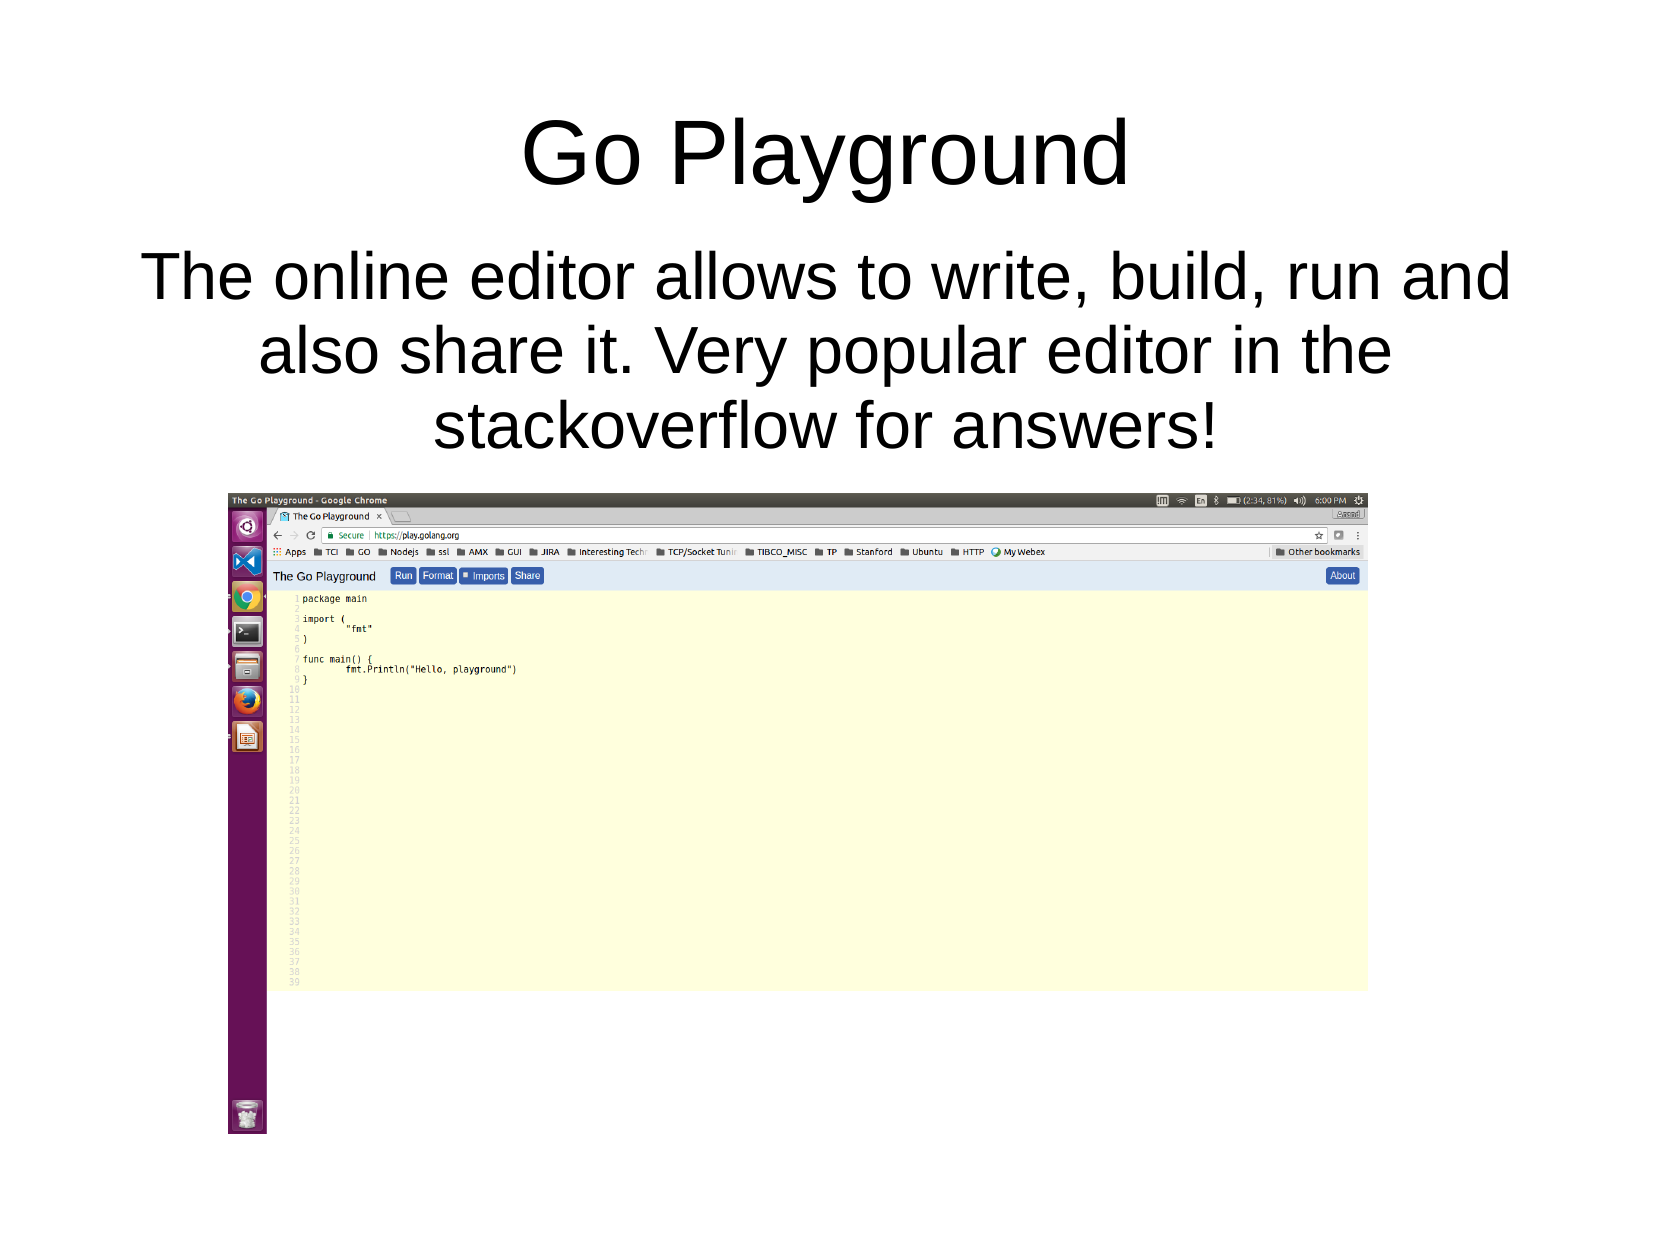

# Go Playground
The online editor allows to write, build, run and also share it. Very popular editor in the stackoverflow for answers!